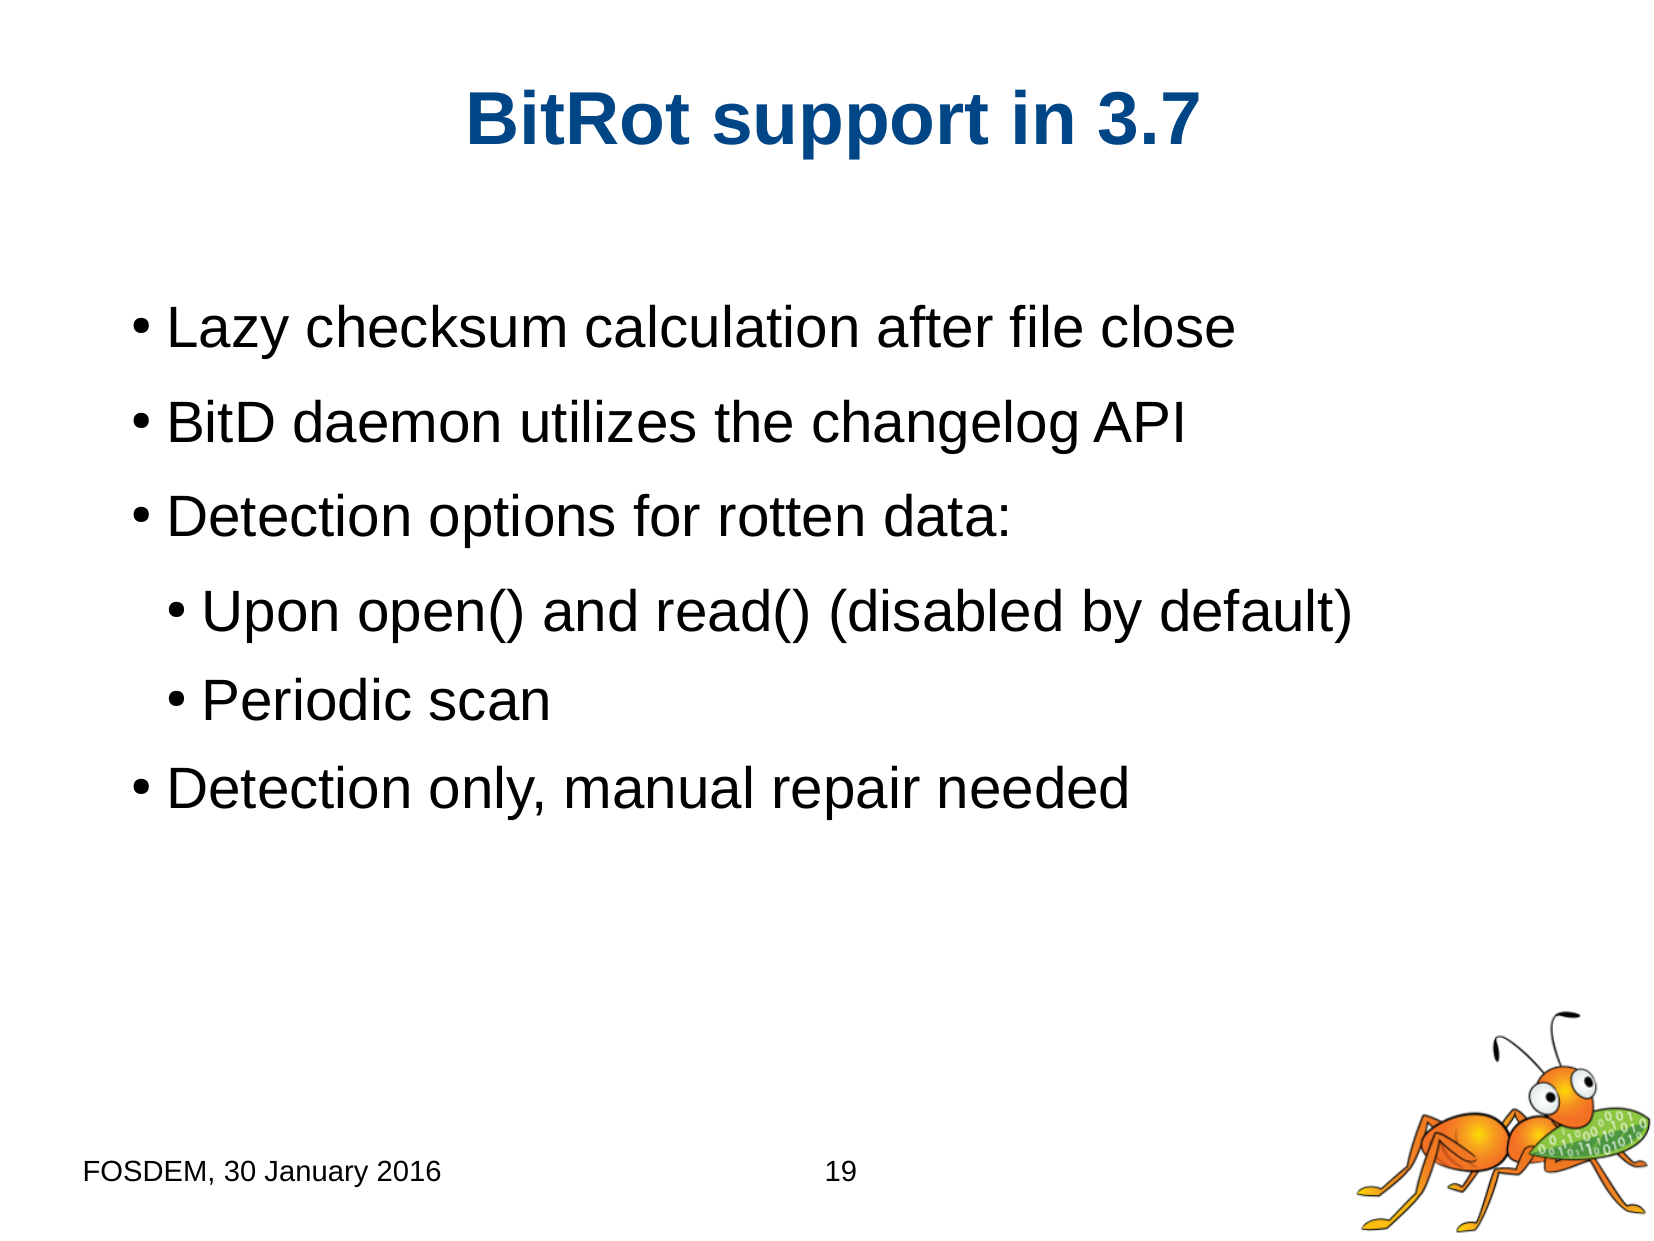

BitRot support in 3.7
# Lazy checksum calculation after file close
BitD daemon utilizes the changelog API
Detection options for rotten data:
Upon open() and read() (disabled by default)
Periodic scan
Detection only, manual repair needed
FOSDEM, 31 January 2015
19